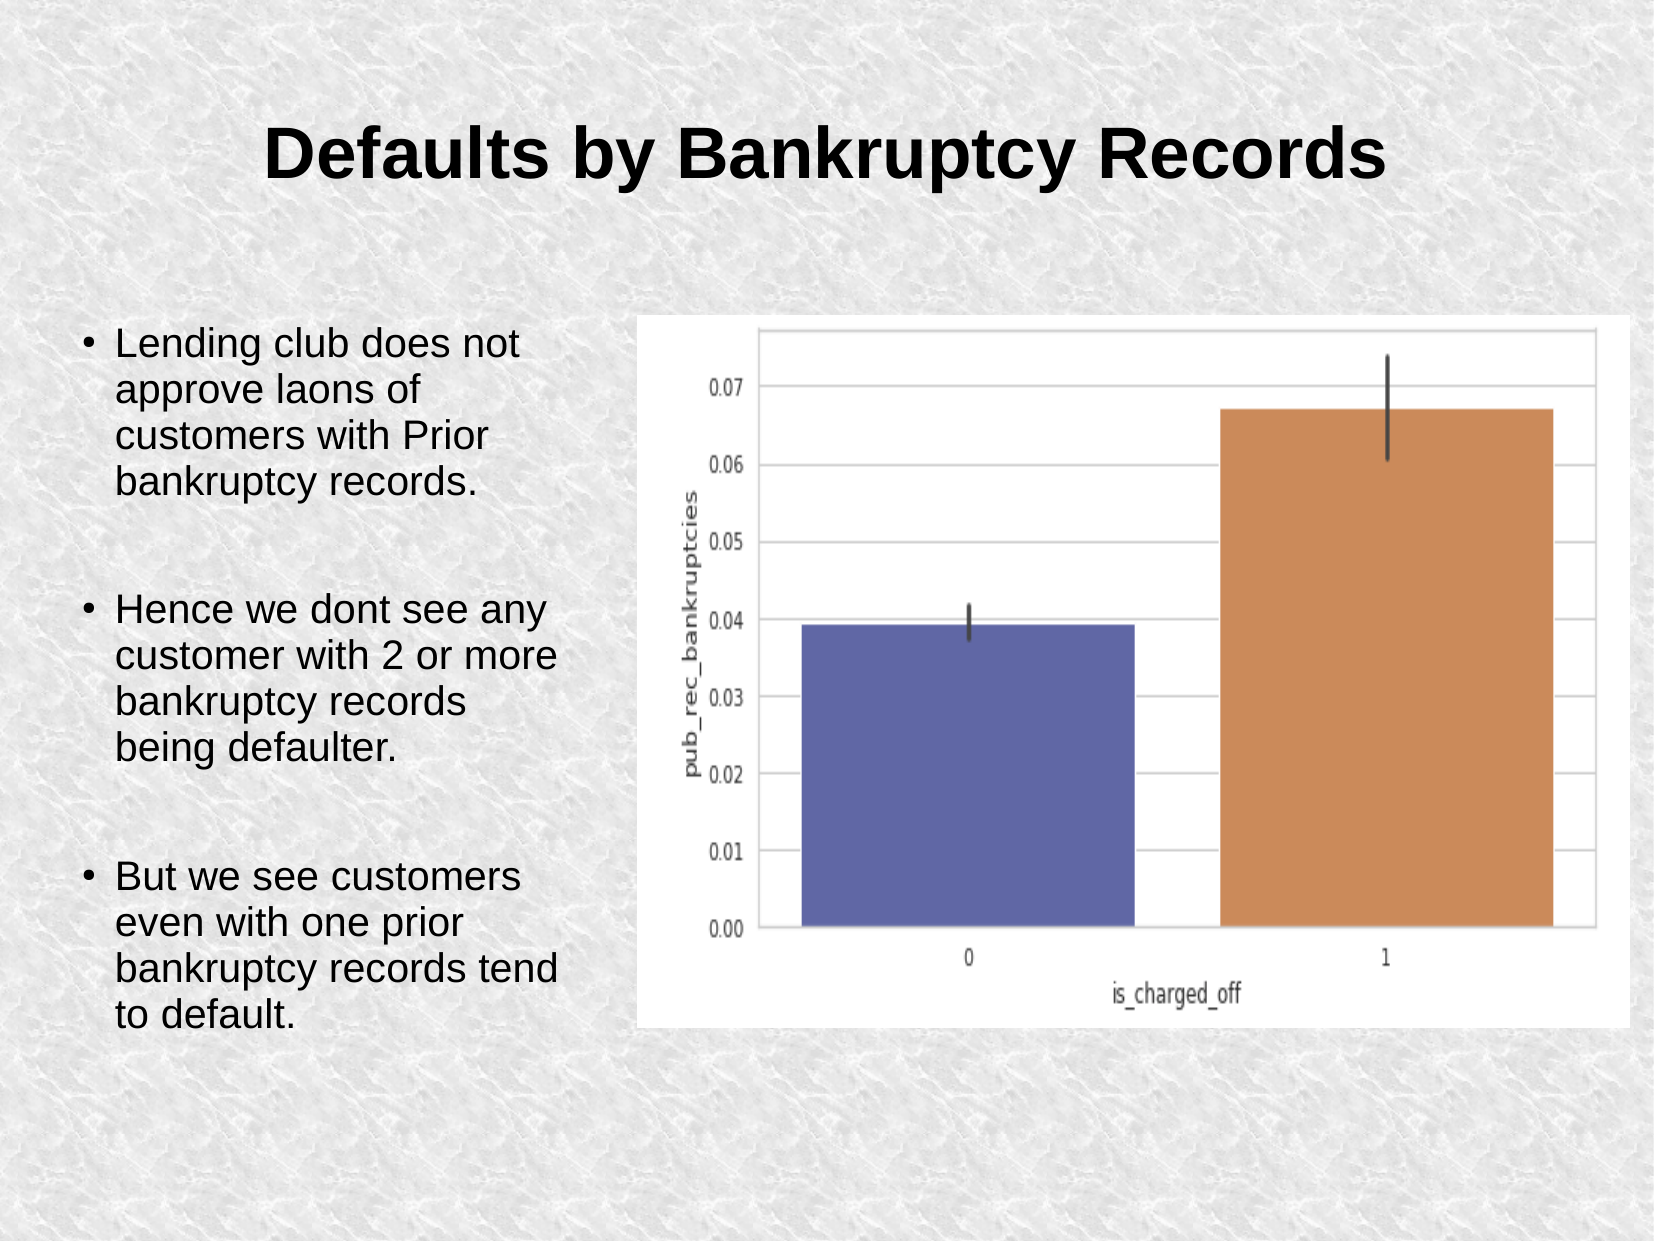

# Defaults by Bankruptcy Records
Lending club does not approve laons of customers with Prior bankruptcy records.
Hence we dont see any customer with 2 or more bankruptcy records being defaulter.
But we see customers even with one prior bankruptcy records tend to default.